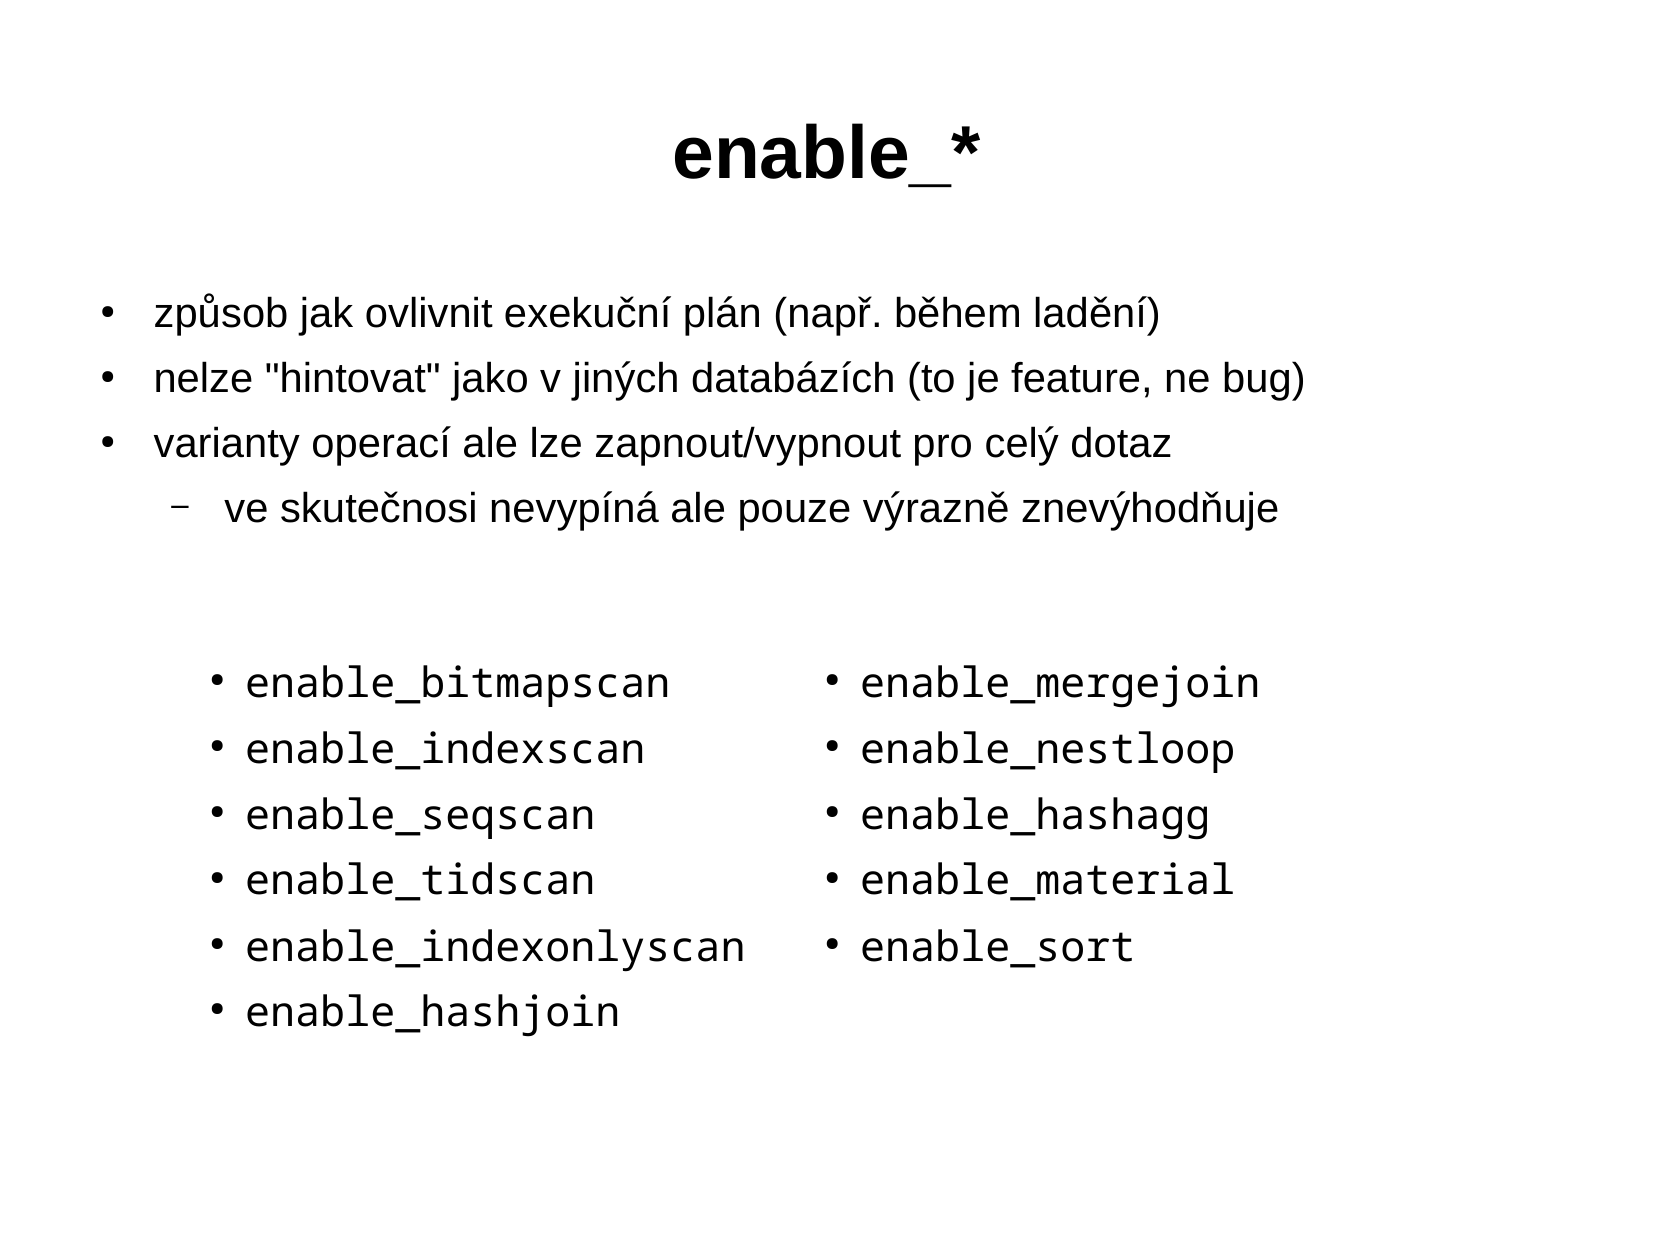

# enable_*
způsob jak ovlivnit exekuční plán (např. během ladění)
nelze "hintovat" jako v jiných databázích (to je feature, ne bug)
varianty operací ale lze zapnout/vypnout pro celý dotaz
ve skutečnosi nevypíná ale pouze výrazně znevýhodňuje
enable_bitmapscan
enable_indexscan
enable_seqscan
enable_tidscan
enable_indexonlyscan
enable_hashjoin
enable_mergejoin
enable_nestloop
enable_hashagg
enable_material
enable_sort